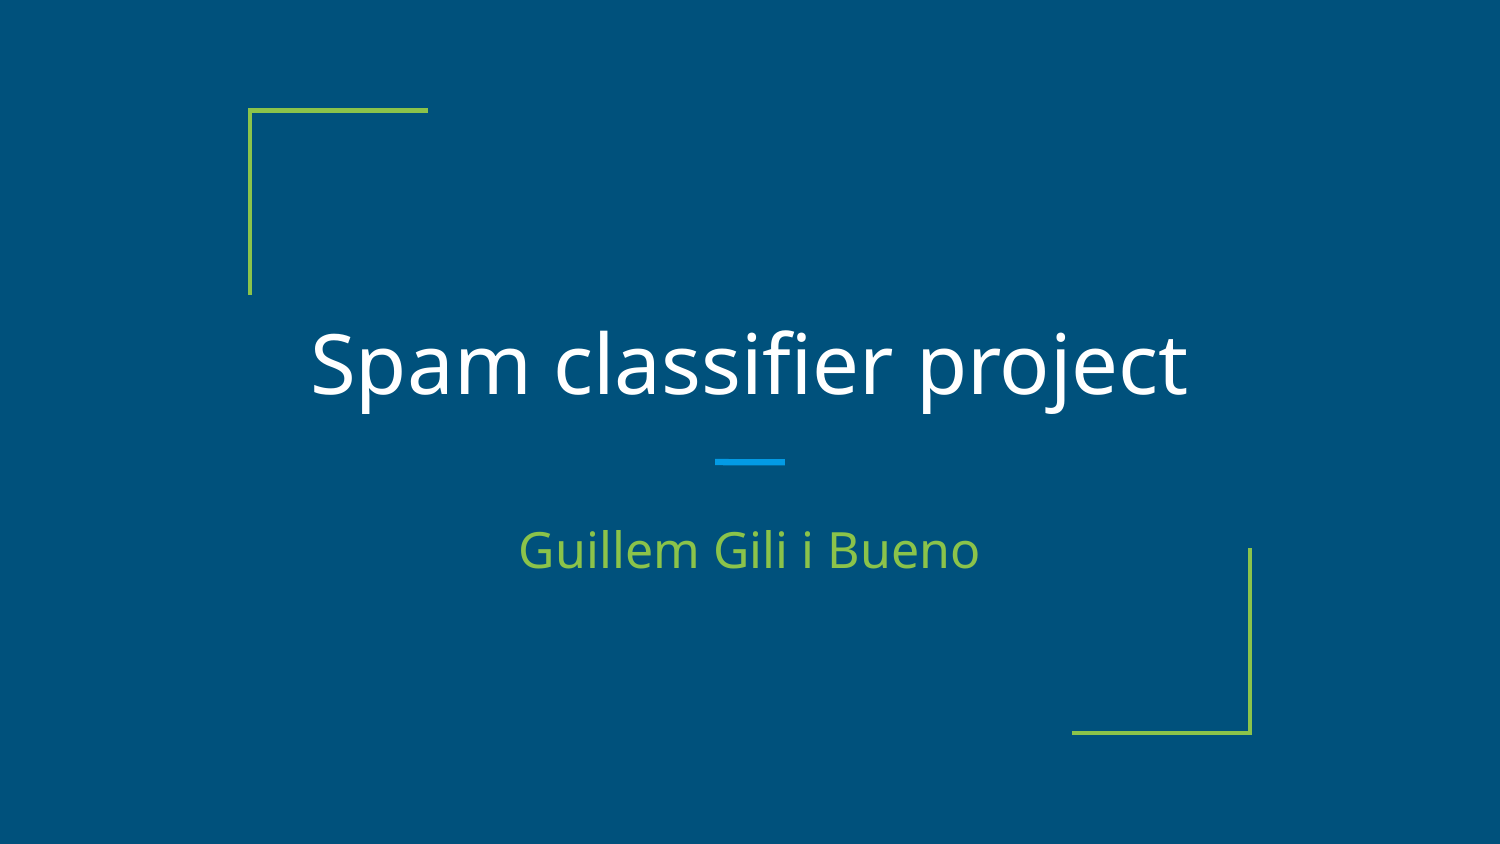

# Spam classifier project
Guillem Gili i Bueno